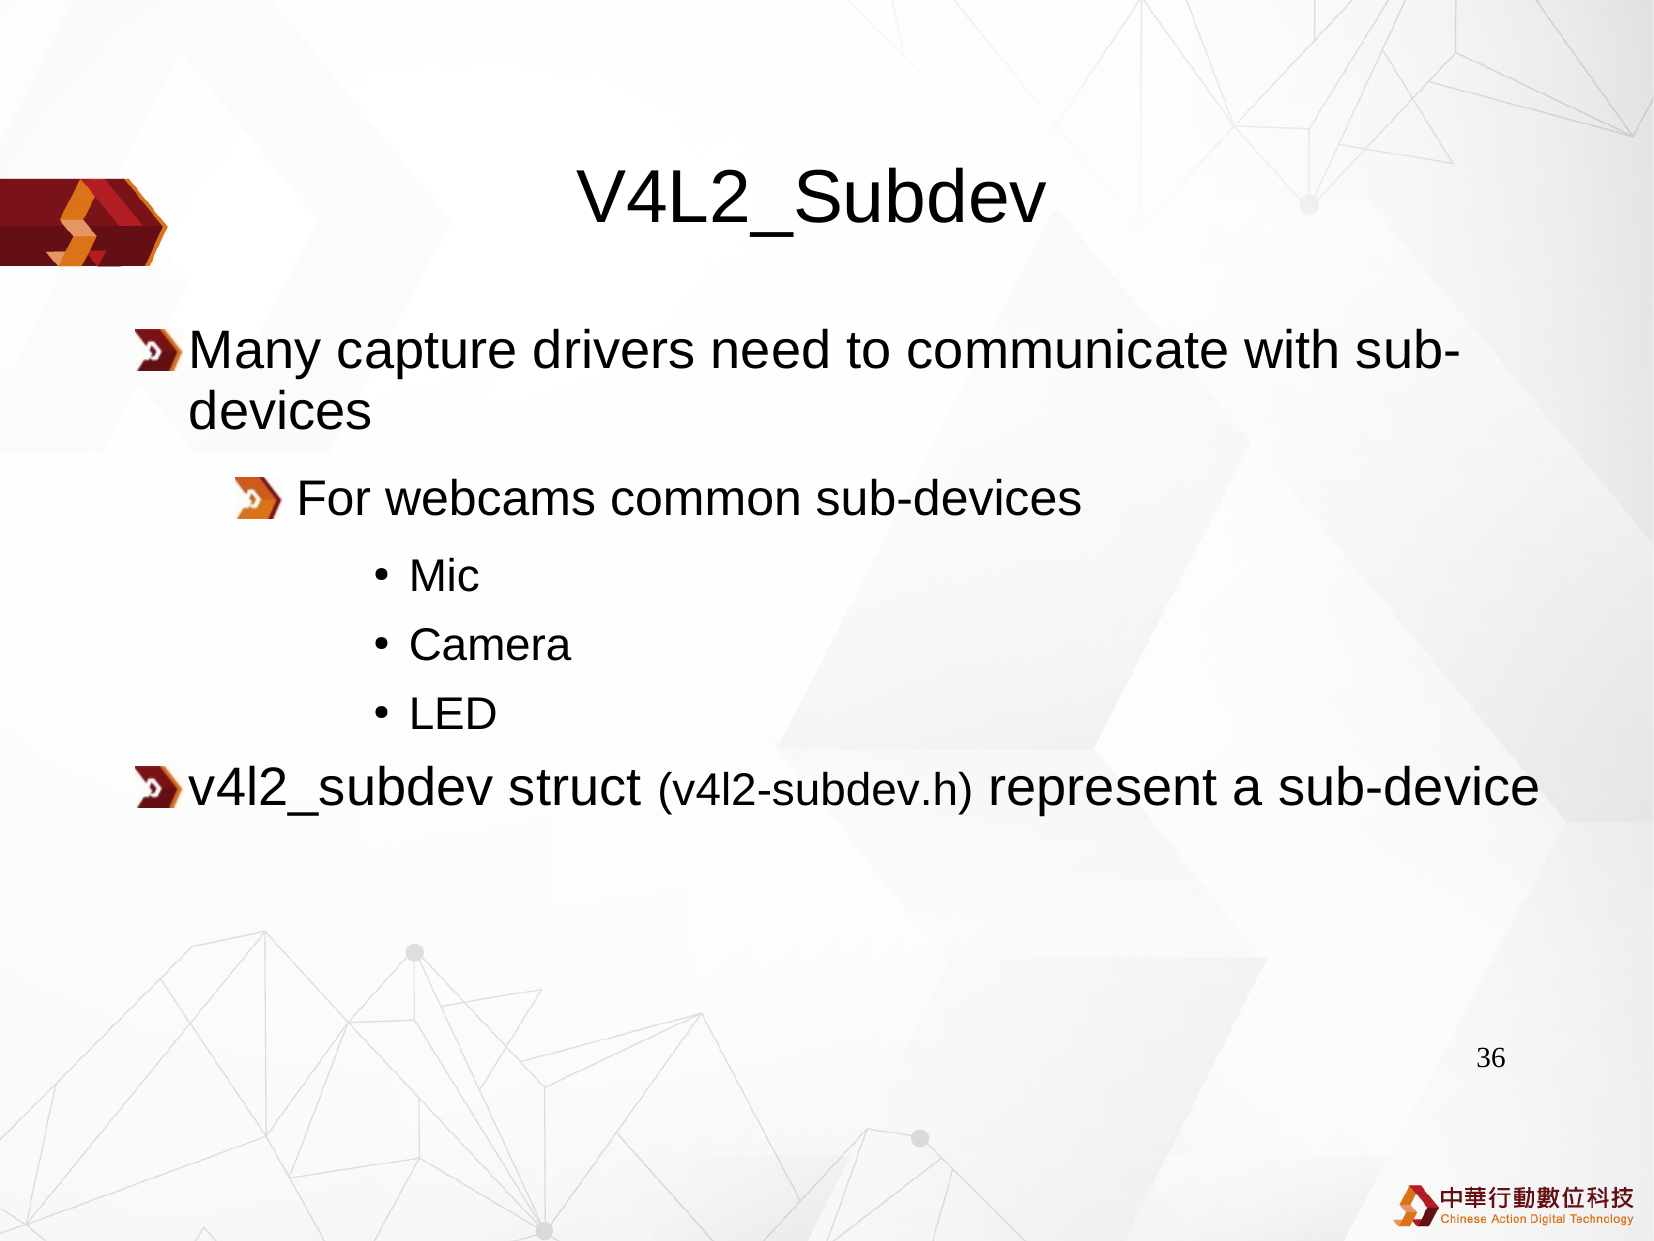

# V4L2_Subdev
Many capture drivers need to communicate with sub-devices
 For webcams common sub-devices
Mic
Camera
LED
v4l2_subdev struct (v4l2-subdev.h) represent a sub-device
36